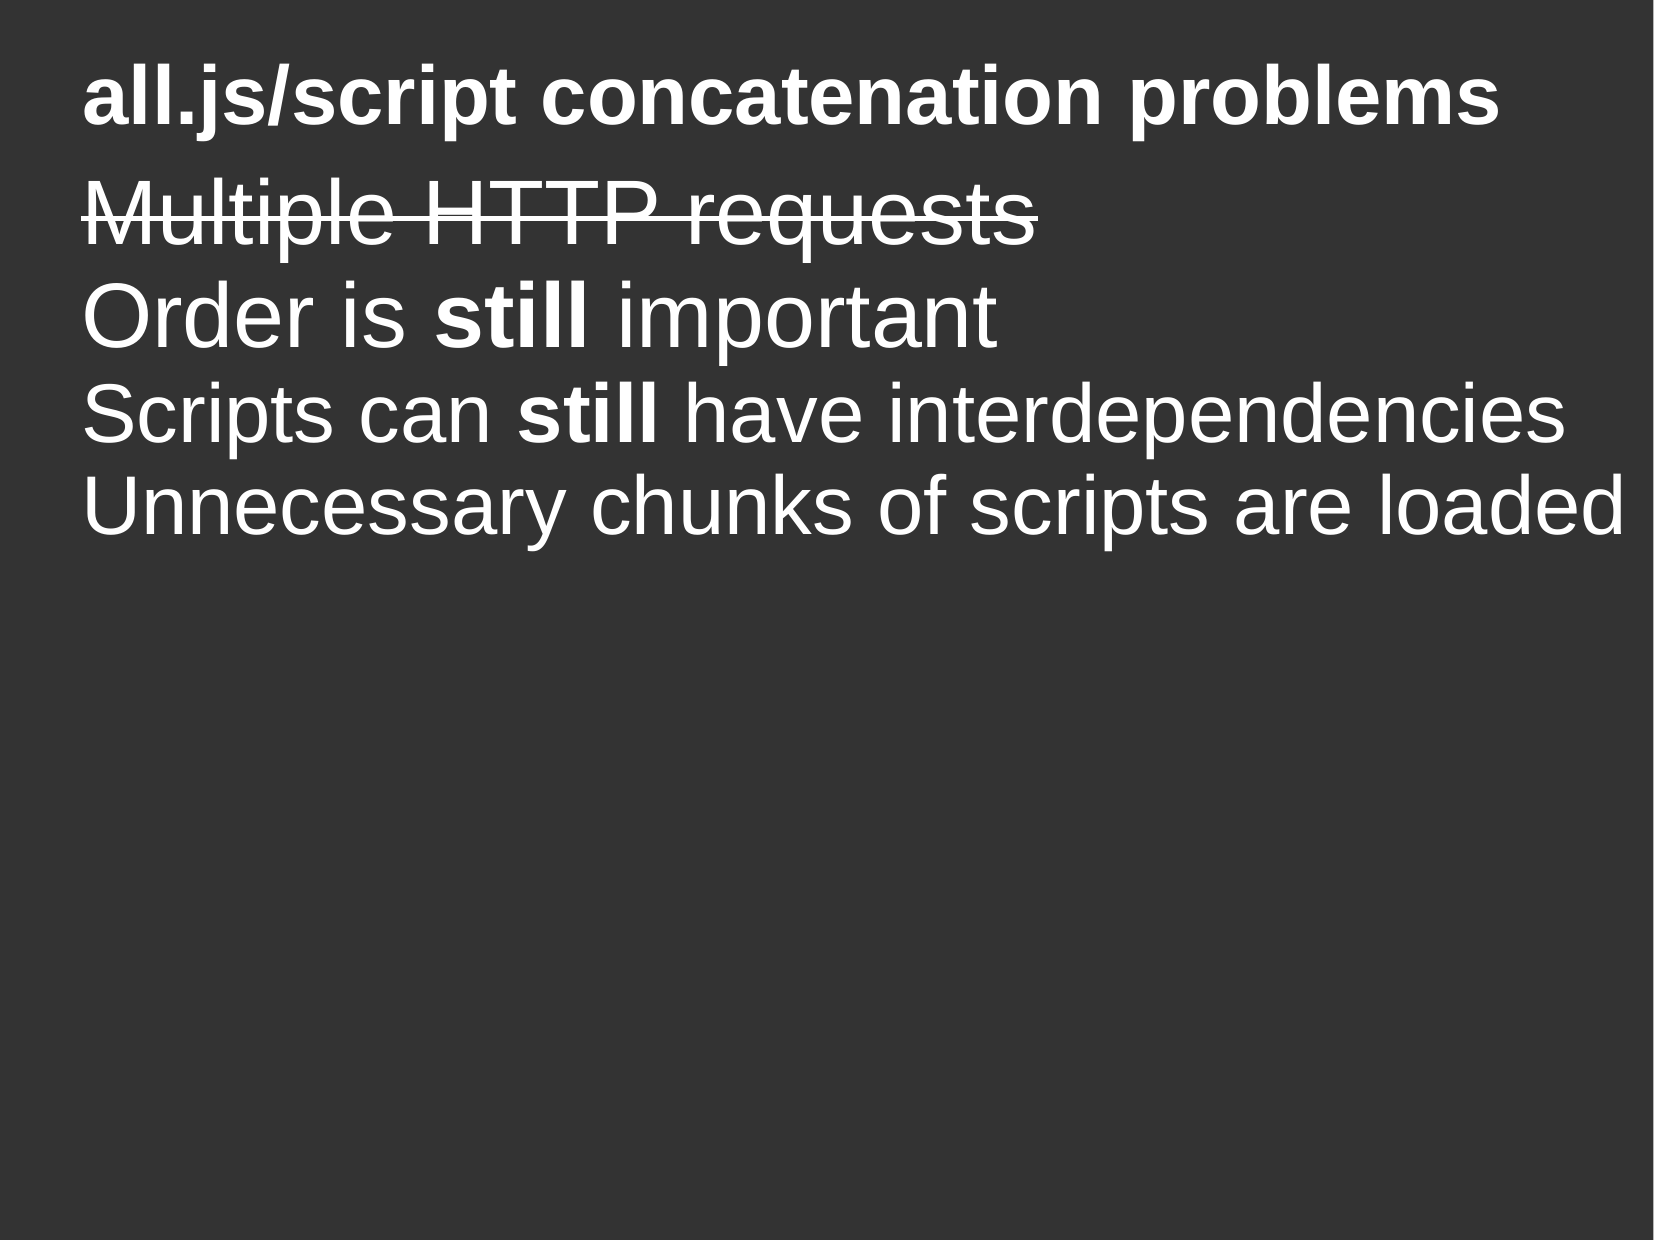

all.js/script concatenation problems
# Multiple HTTP requests Order is still important Scripts can still have interdependencies Unnecessary chunks of scripts are loaded